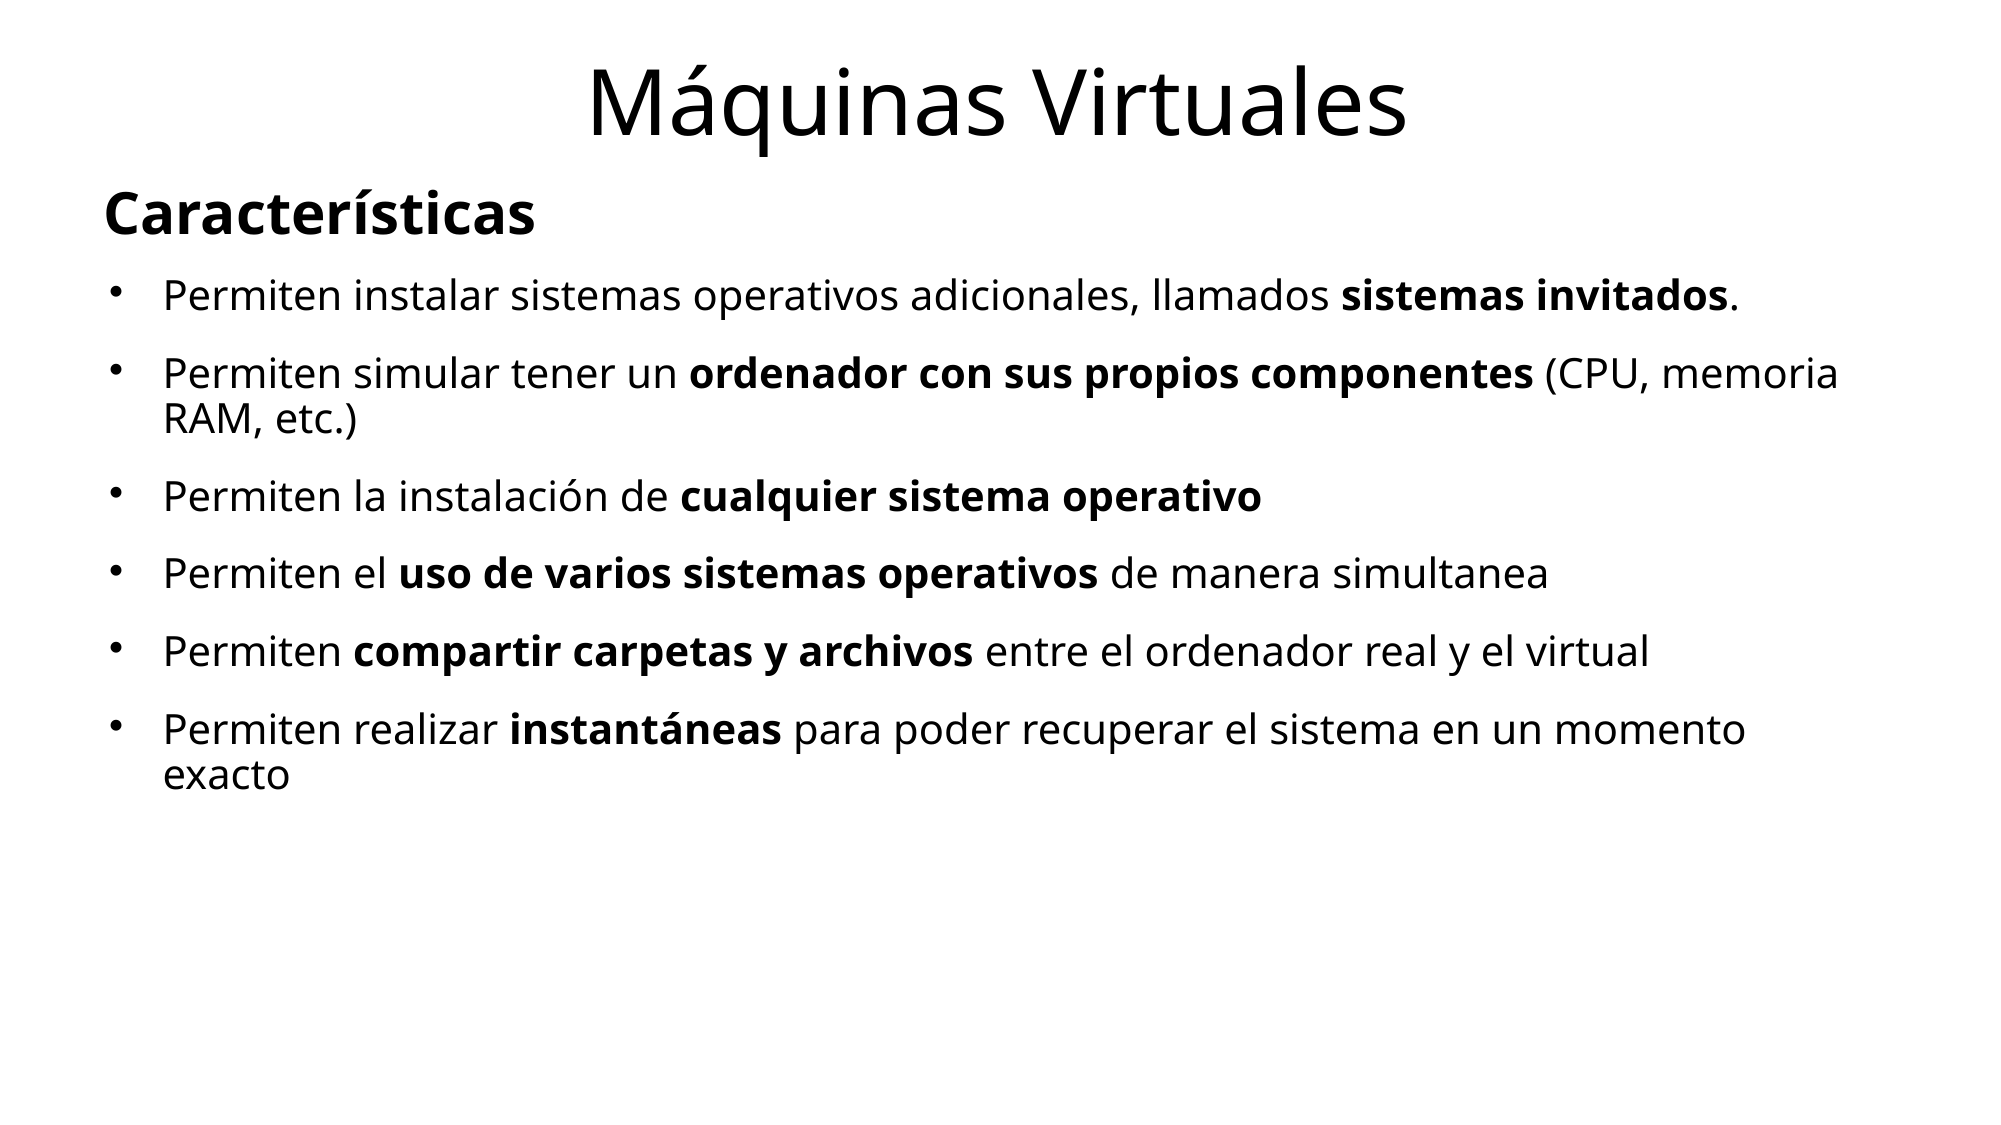

Máquinas Virtuales
# Características
Permiten instalar sistemas operativos adicionales, llamados sistemas invitados.
Permiten simular tener un ordenador con sus propios componentes (CPU, memoria RAM, etc.)
Permiten la instalación de cualquier sistema operativo
Permiten el uso de varios sistemas operativos de manera simultanea
Permiten compartir carpetas y archivos entre el ordenador real y el virtual
Permiten realizar instantáneas para poder recuperar el sistema en un momento exacto